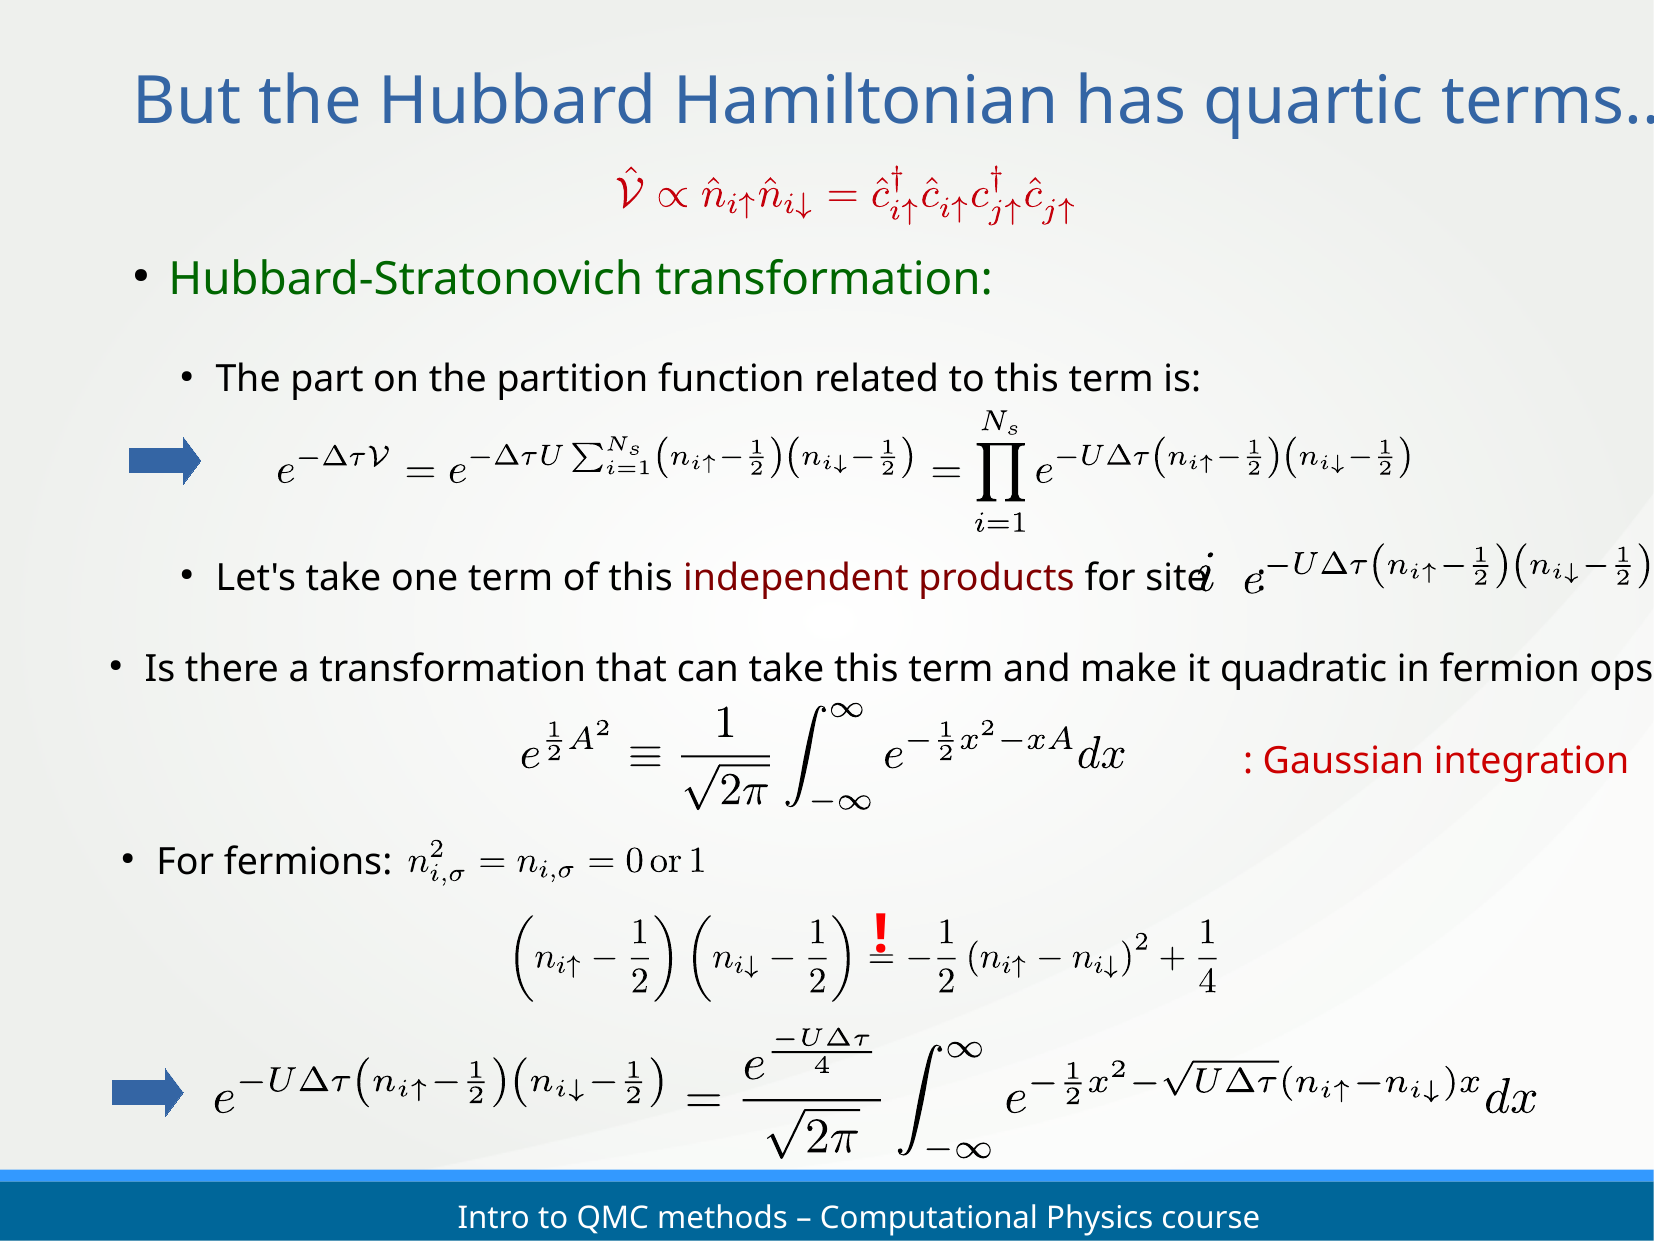

But the Hubbard Hamiltonian has quartic terms...
Hubbard-Stratonovich transformation:
The part on the partition function related to this term is:
Let's take one term of this independent products for site :
Is there a transformation that can take this term and make it quadratic in fermion ops.?
: Gaussian integration
For fermions:
!